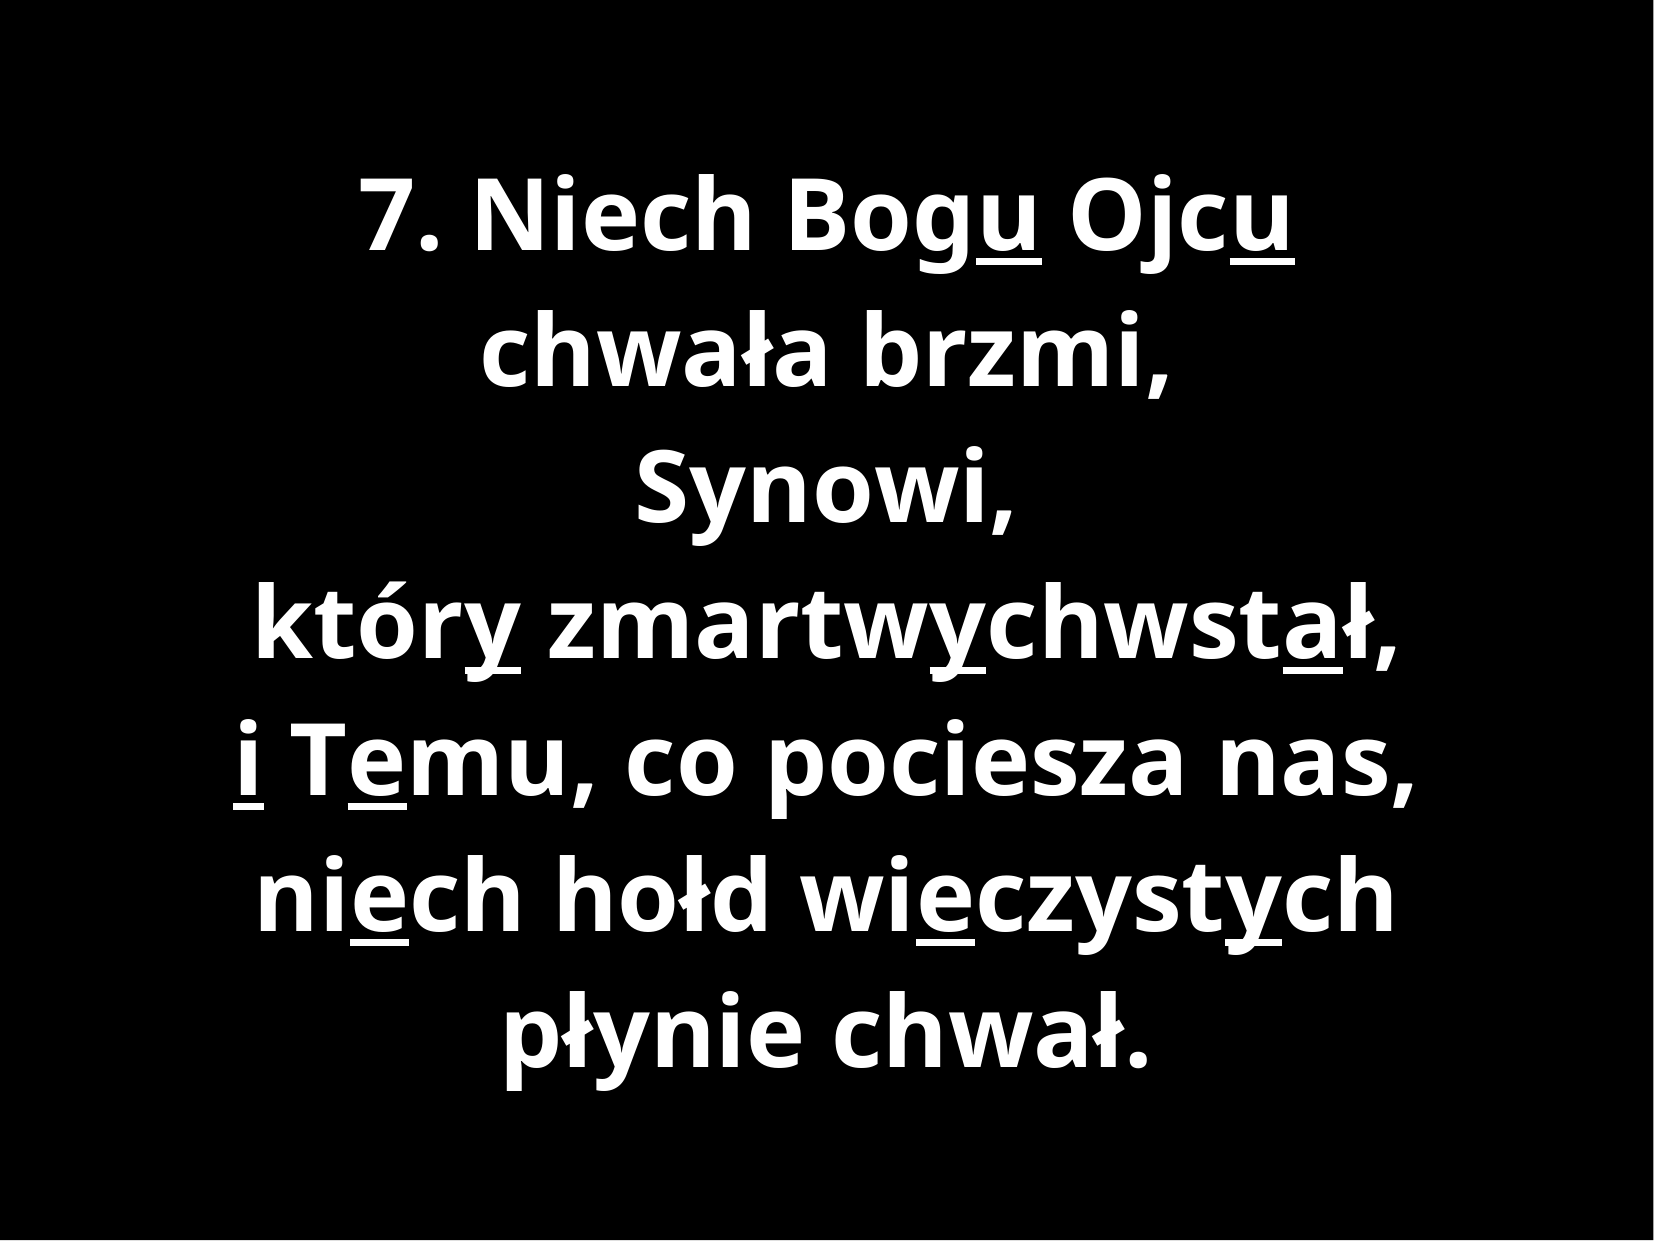

# 7. Niech Bogu Ojcu chwała brzmi, Synowi, który zmartwychwstał, i Temu, co pociesza nas, niech hołd wieczystych płynie chwał.